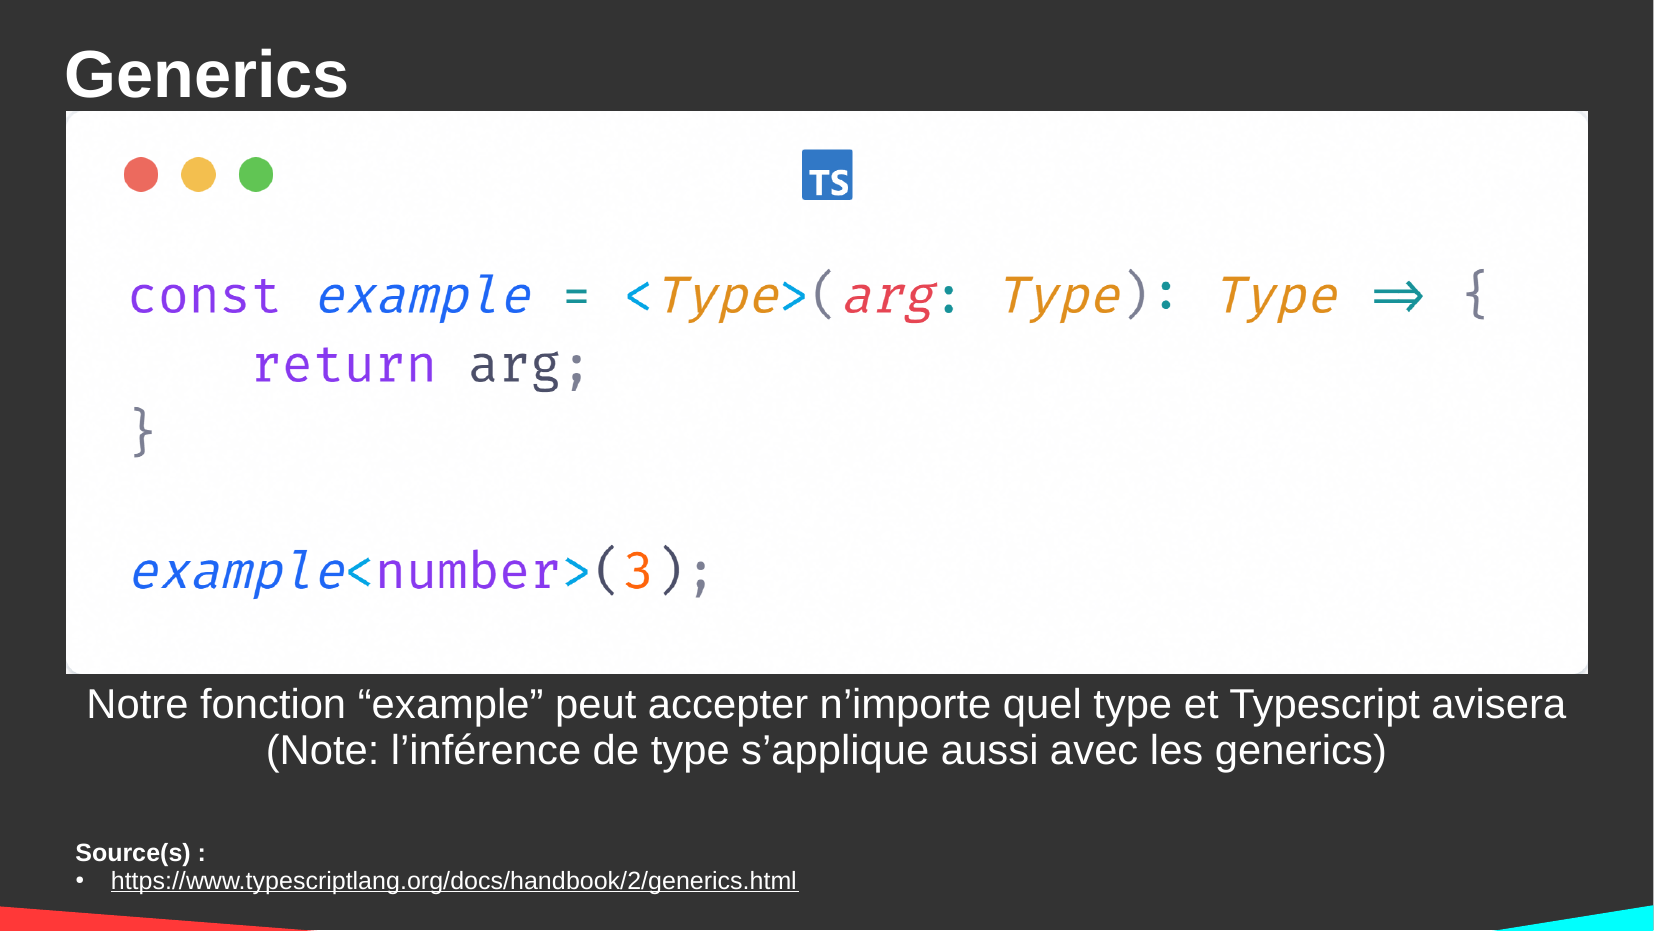

# Generics
Notre fonction “example” peut accepter n’importe quel type et Typescript avisera
(Note: l’inférence de type s’applique aussi avec les generics)
Source(s) :
https://www.typescriptlang.org/docs/handbook/2/generics.html